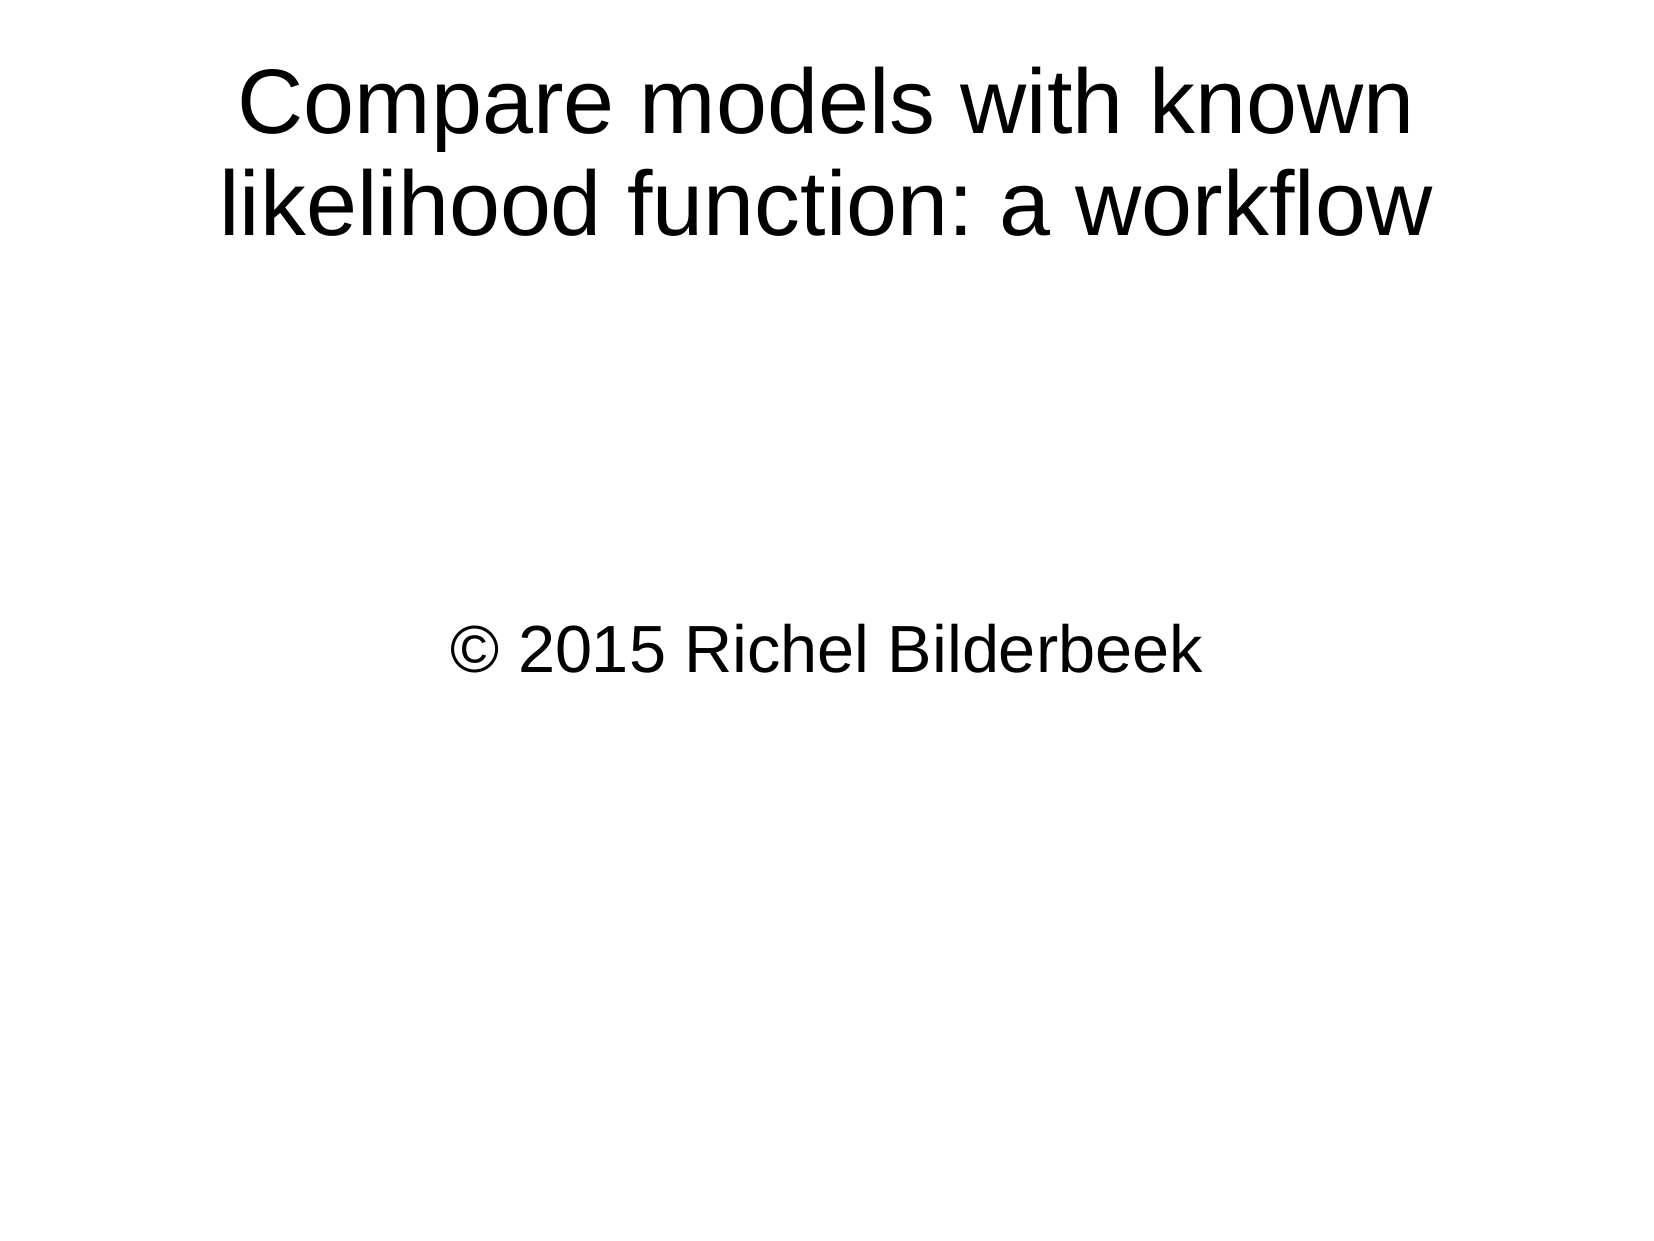

# Compare models with known likelihood function: a workflow
© 2015 Richel Bilderbeek